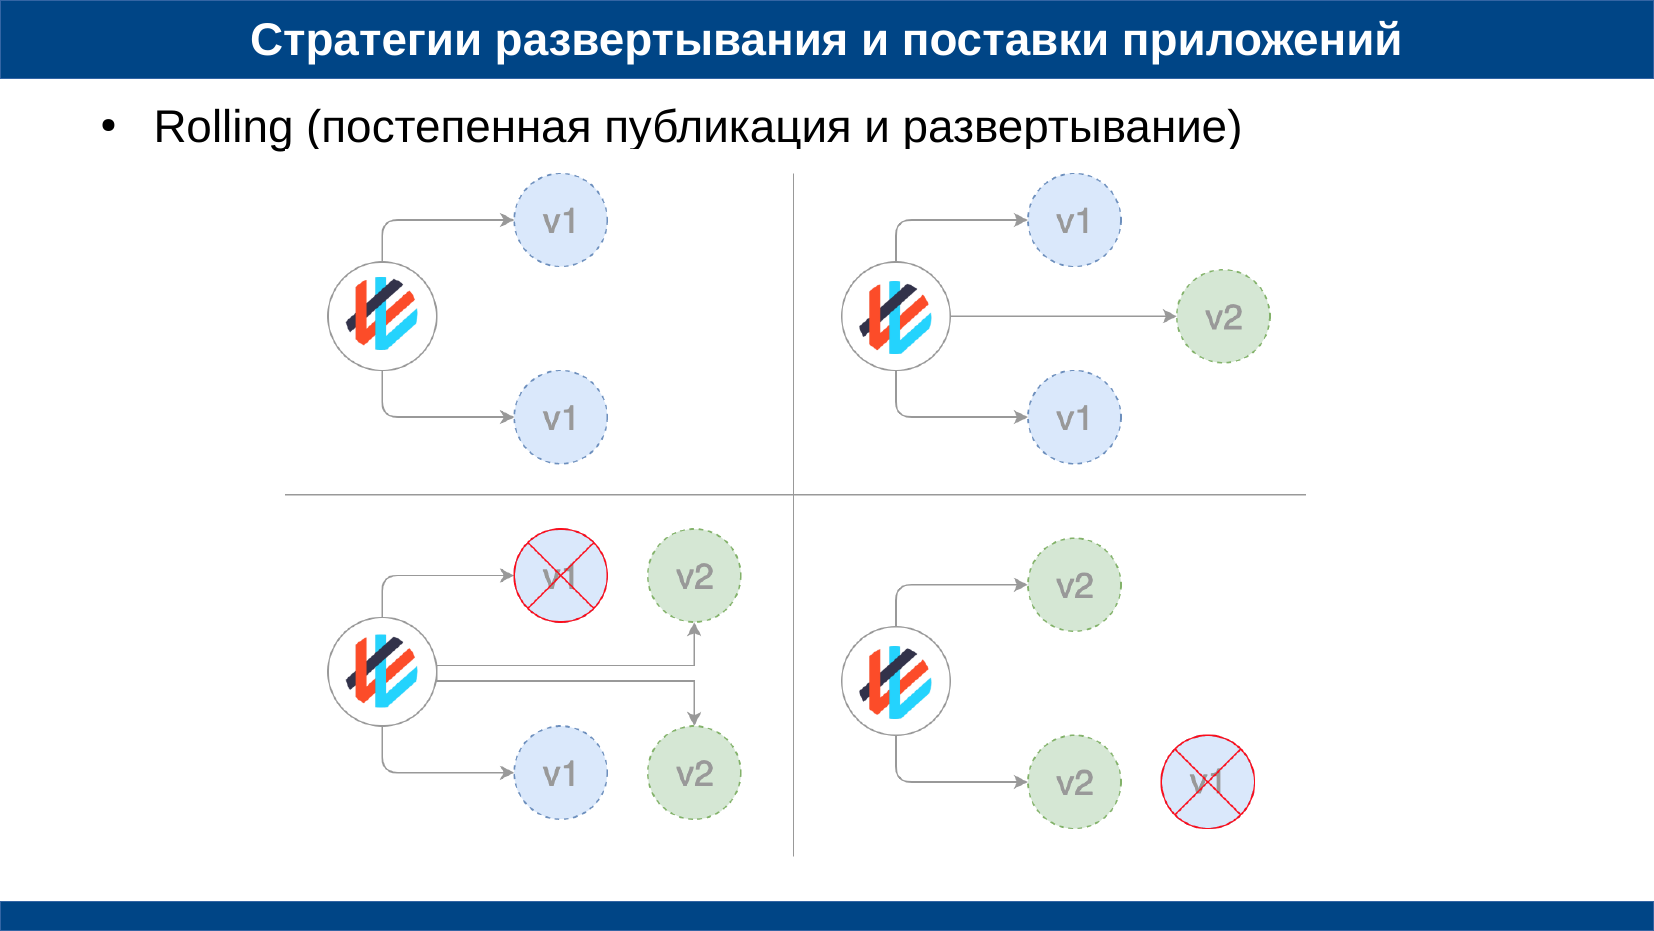

# Стратегии развертывания и поставки приложений
Rolling (постепенная публикация и развертывание)